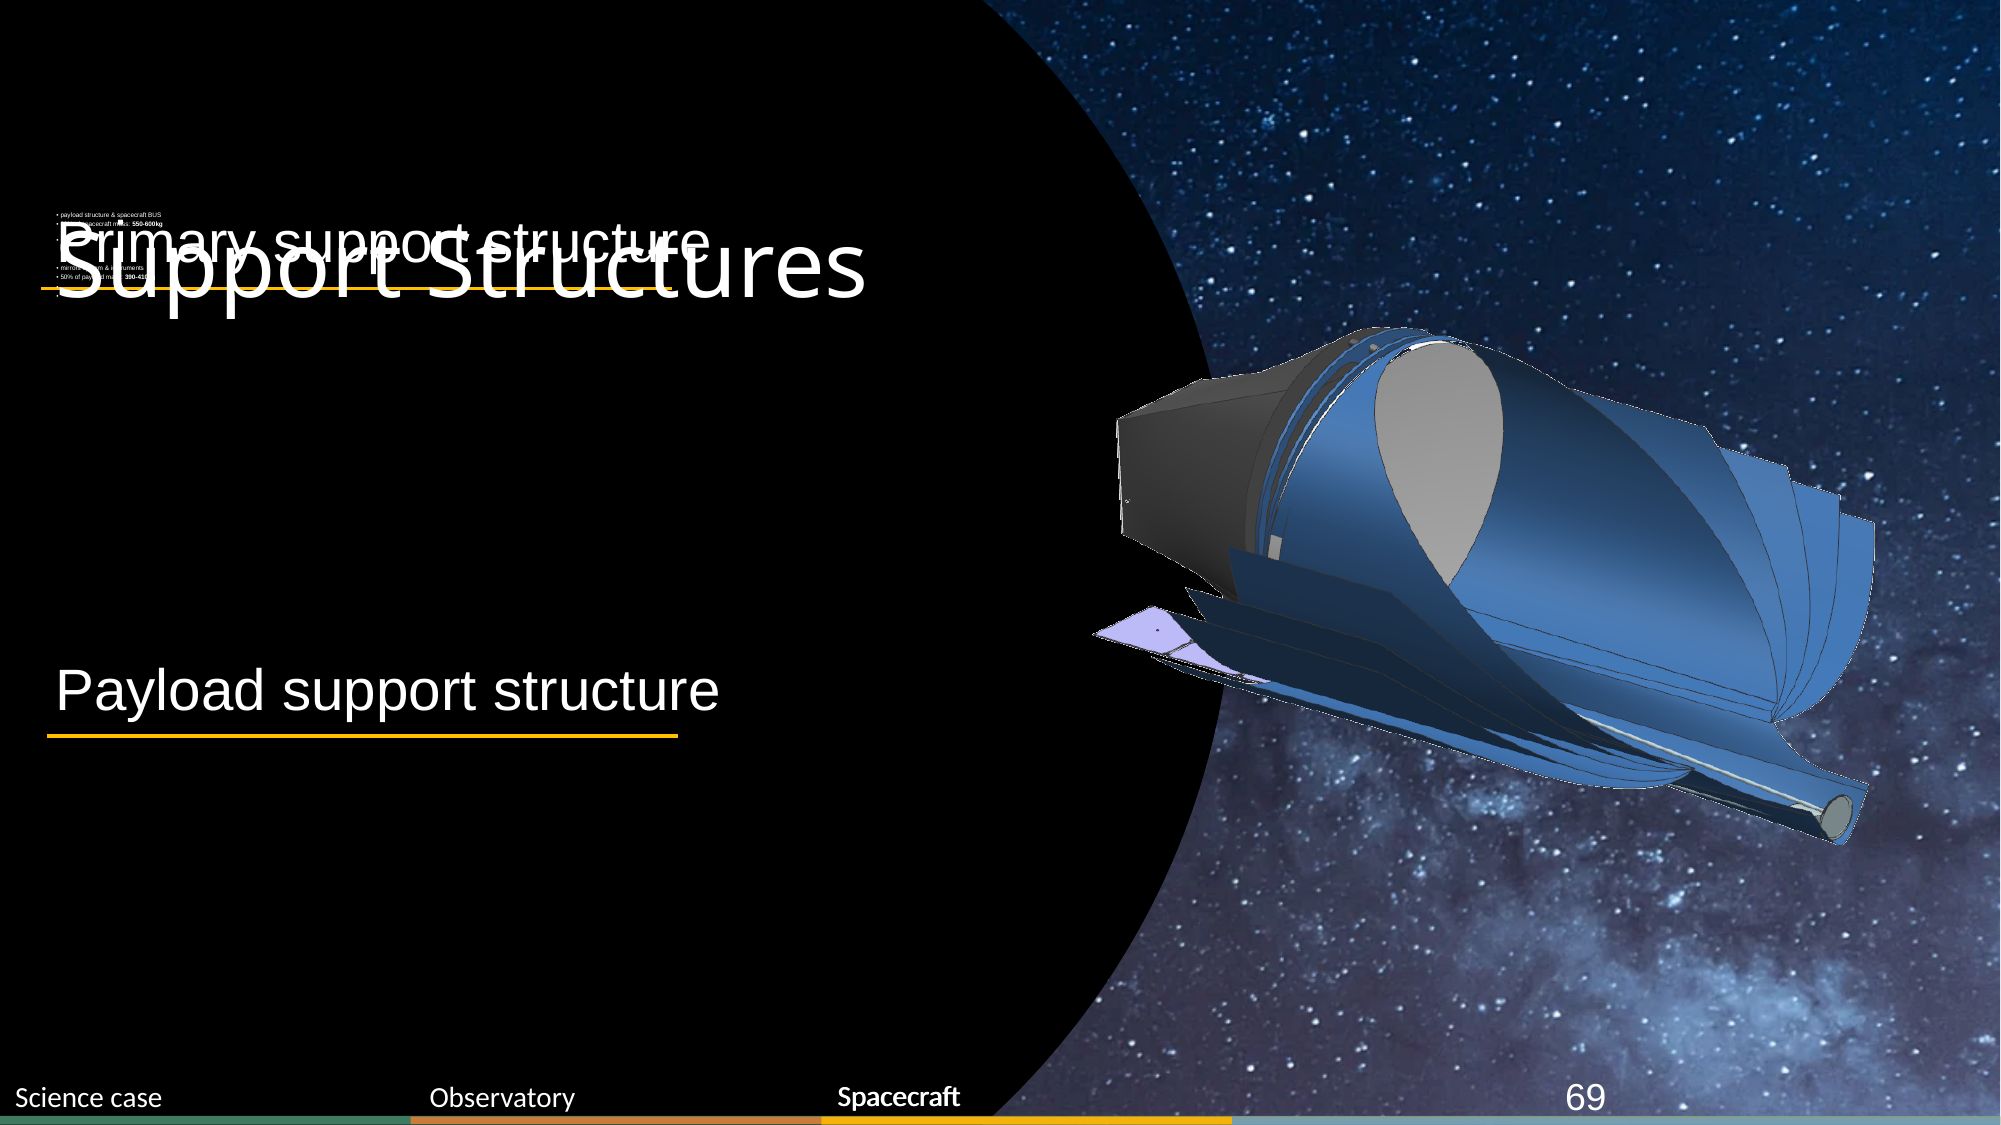

Primary support structure
payload structure & spacecraft BUS
​30% of spacecraft mass: 550-600kg
mirrors system & instruments​
50% of payload mass: 390-410kg
# Support Structures
Payload support structure
69